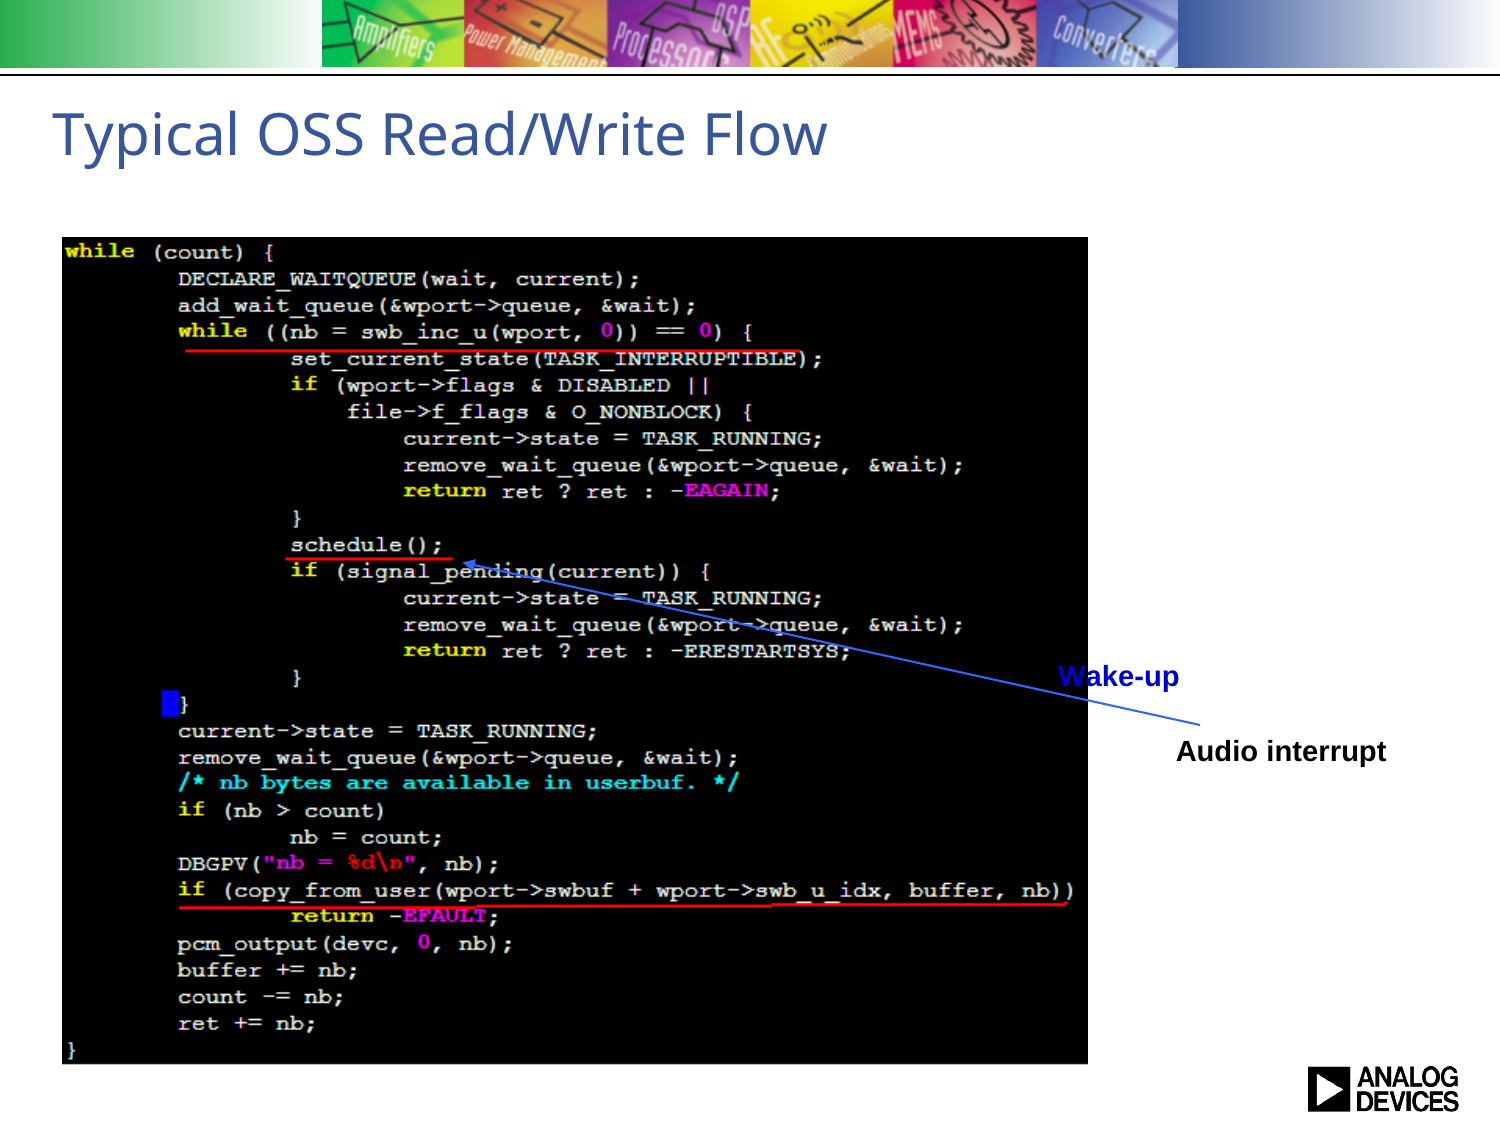

# Typical OSS Read/Write Flow
Wake-up
Audio interrupt